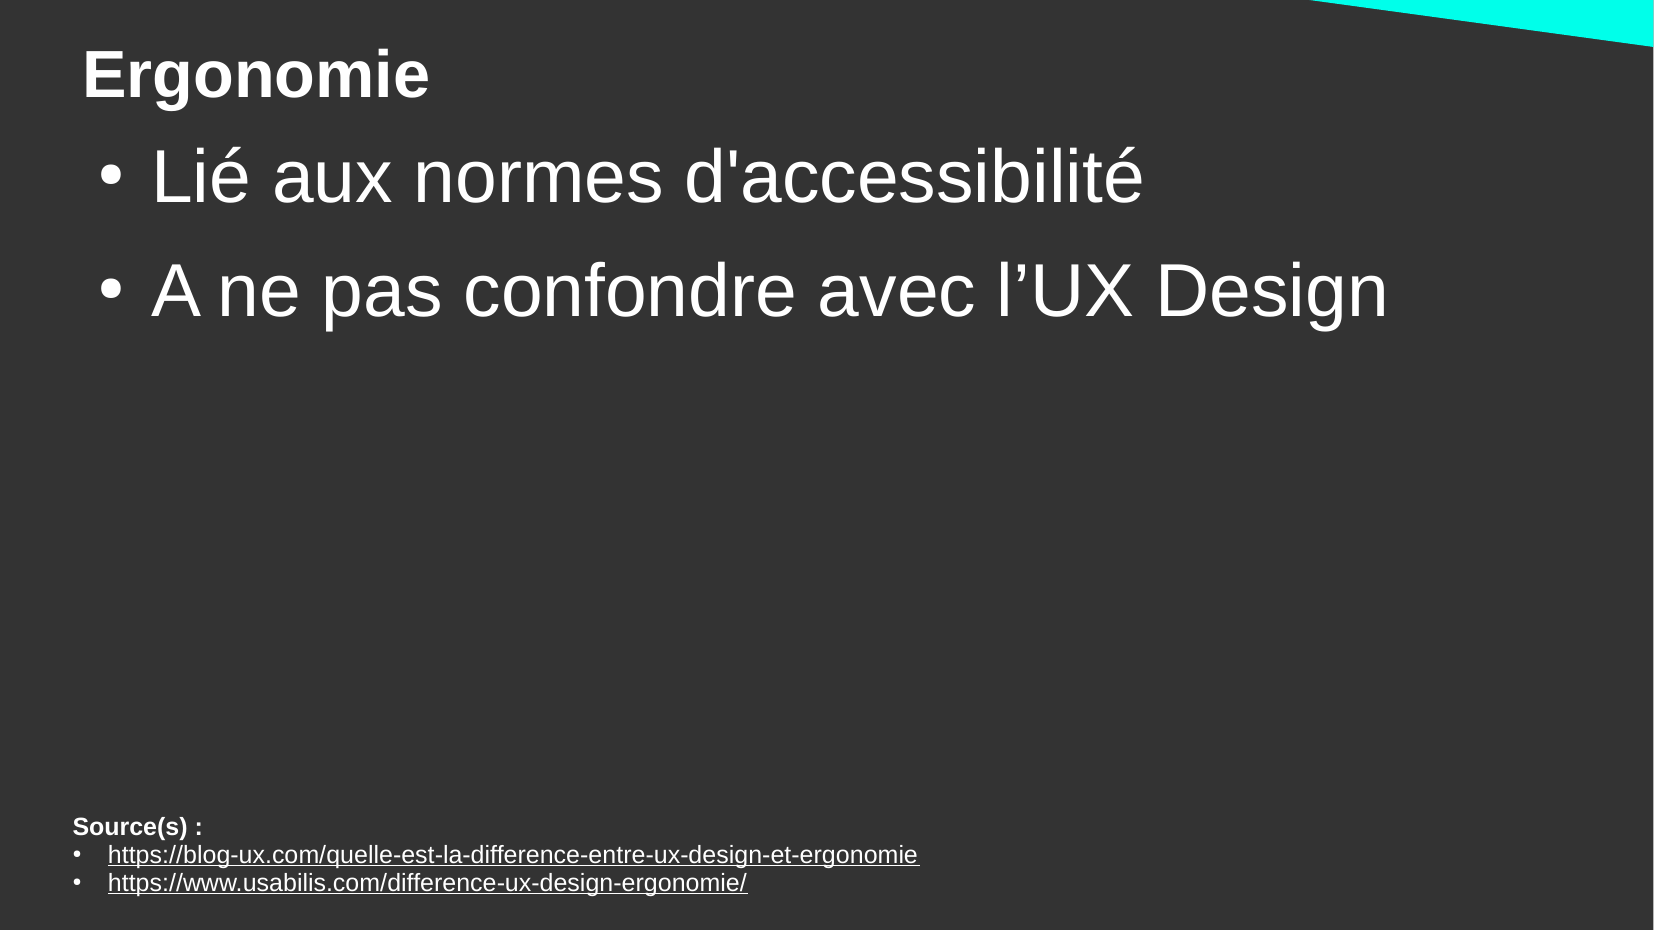

# Ergonomie
Lié aux normes d'accessibilité
A ne pas confondre avec l’UX Design
Source(s) :
https://blog-ux.com/quelle-est-la-difference-entre-ux-design-et-ergonomie
https://www.usabilis.com/difference-ux-design-ergonomie/